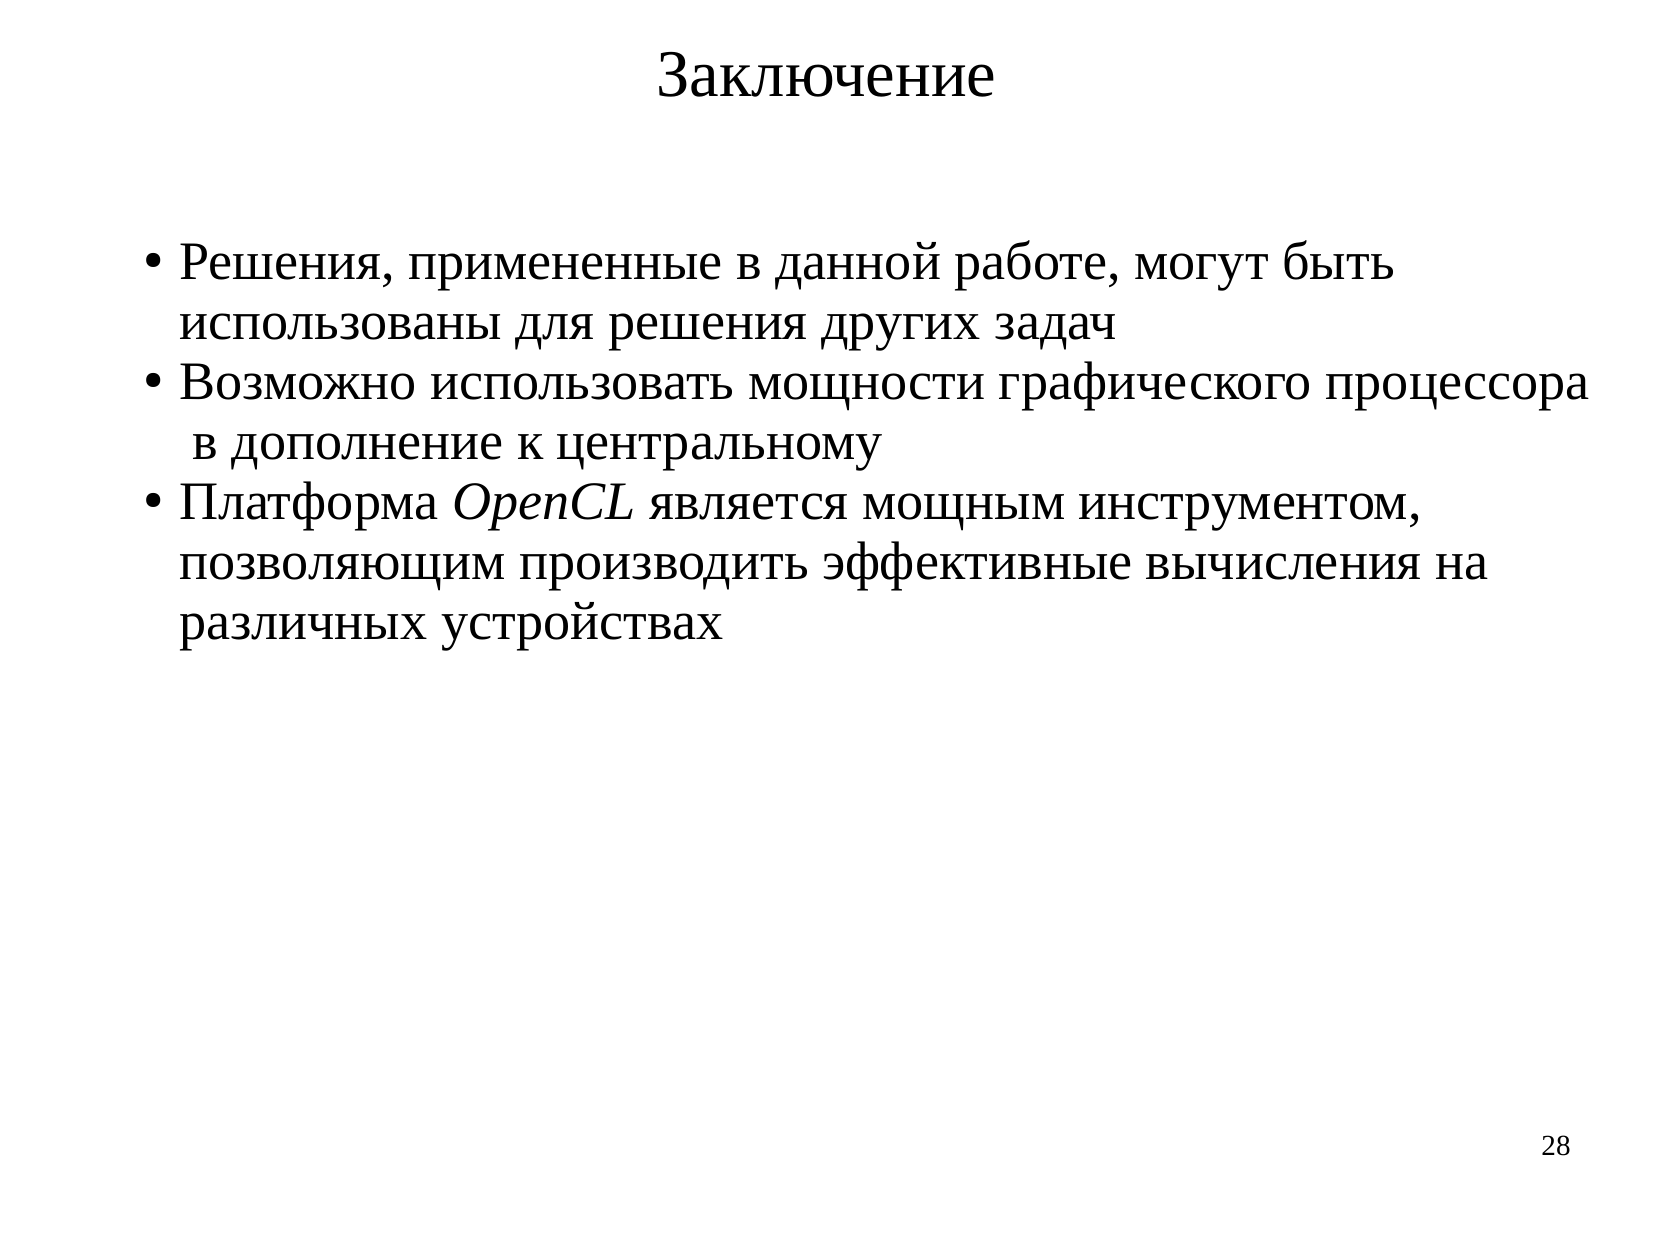

Заключение
Решения, примененные в данной работе, могут быть
использованы для решения других задач
Возможно использовать мощности графического процессора
 в дополнение к центральному
Платформа OpenCL является мощным инструментом,
позволяющим производить эффективные вычисления на
различных устройствах
28